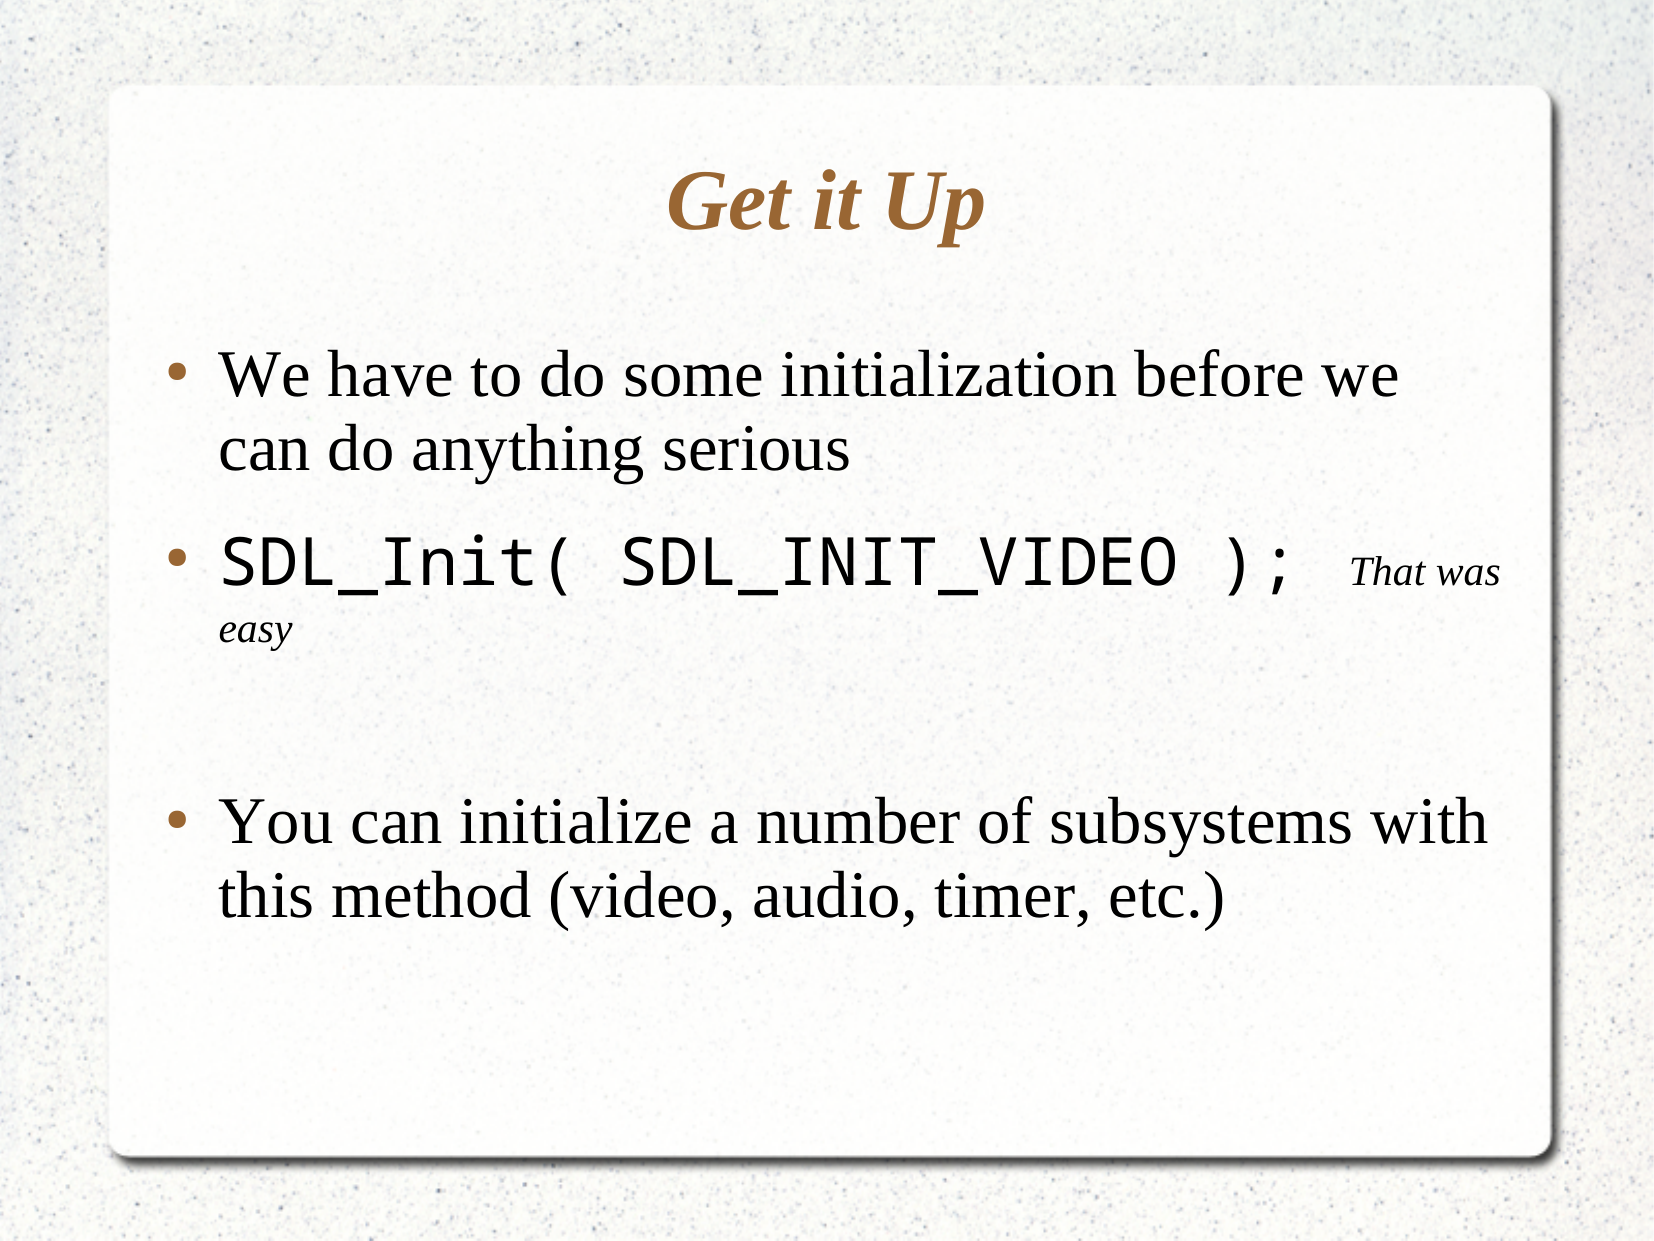

# Get it Up
We have to do some initialization before we can do anything serious
SDL_Init( SDL_INIT_VIDEO ); That was easy
You can initialize a number of subsystems with this method (video, audio, timer, etc.)